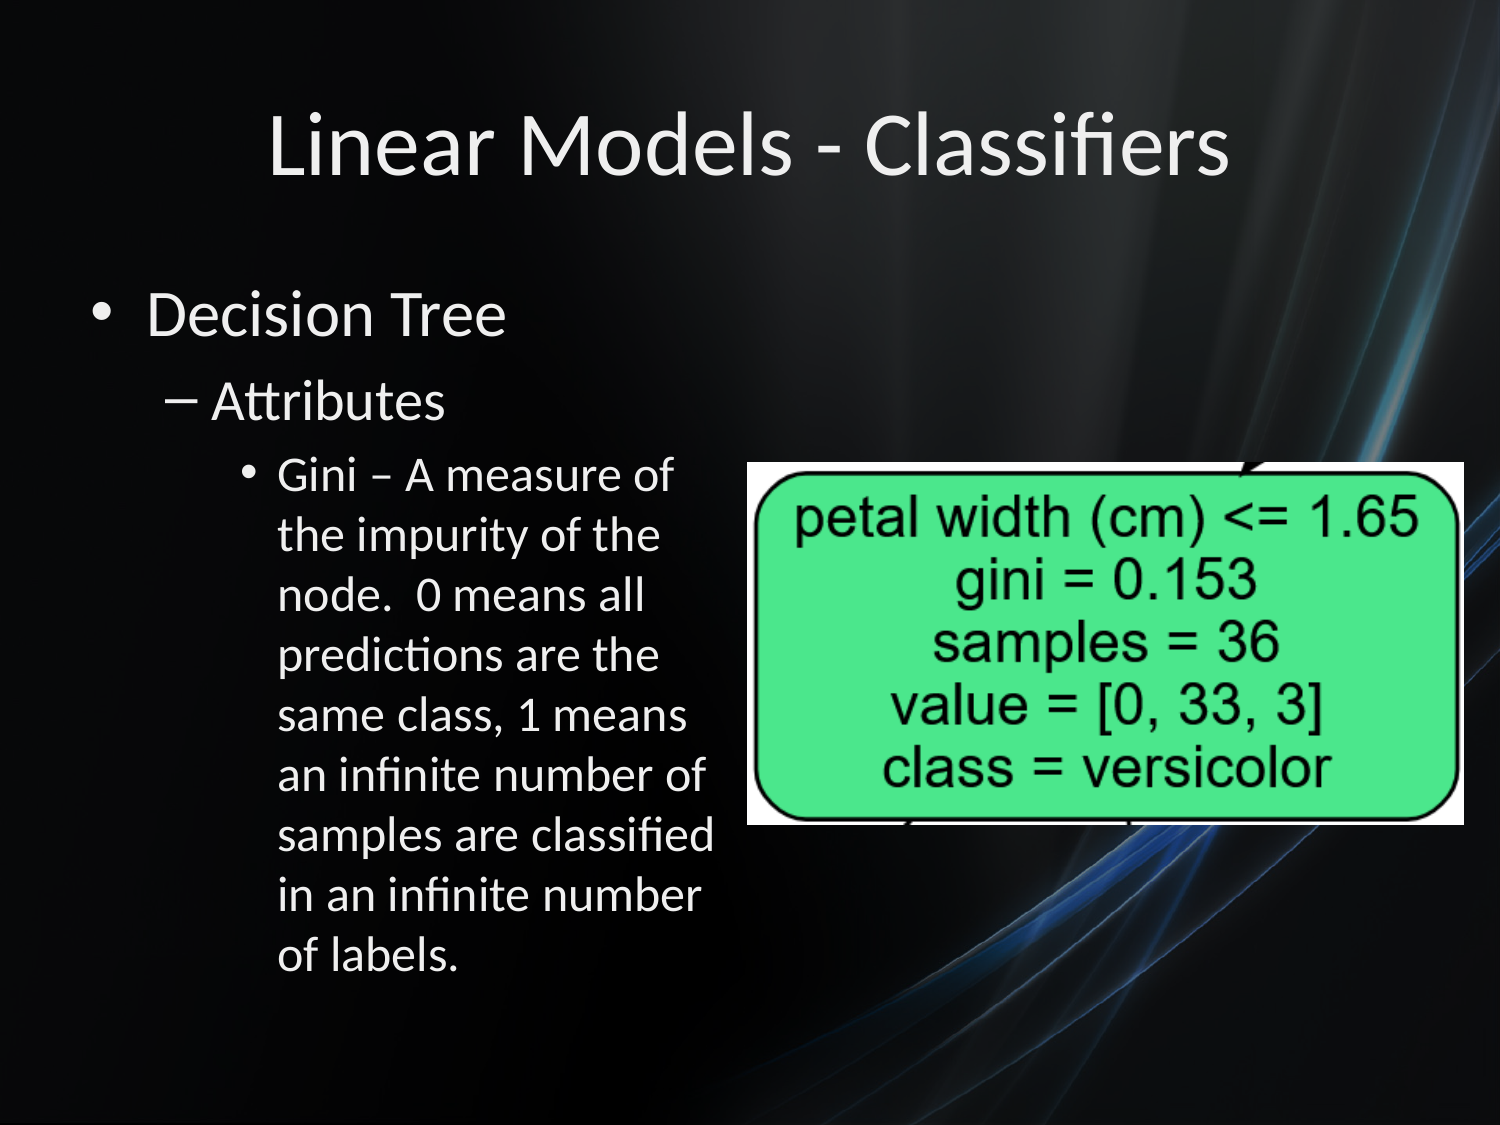

# Linear Models - Classifiers
Decision Tree
Attributes
Gini – A measure of the impurity of the node. 0 means all predictions are the same class, 1 means an infinite number of samples are classified in an infinite number of labels.